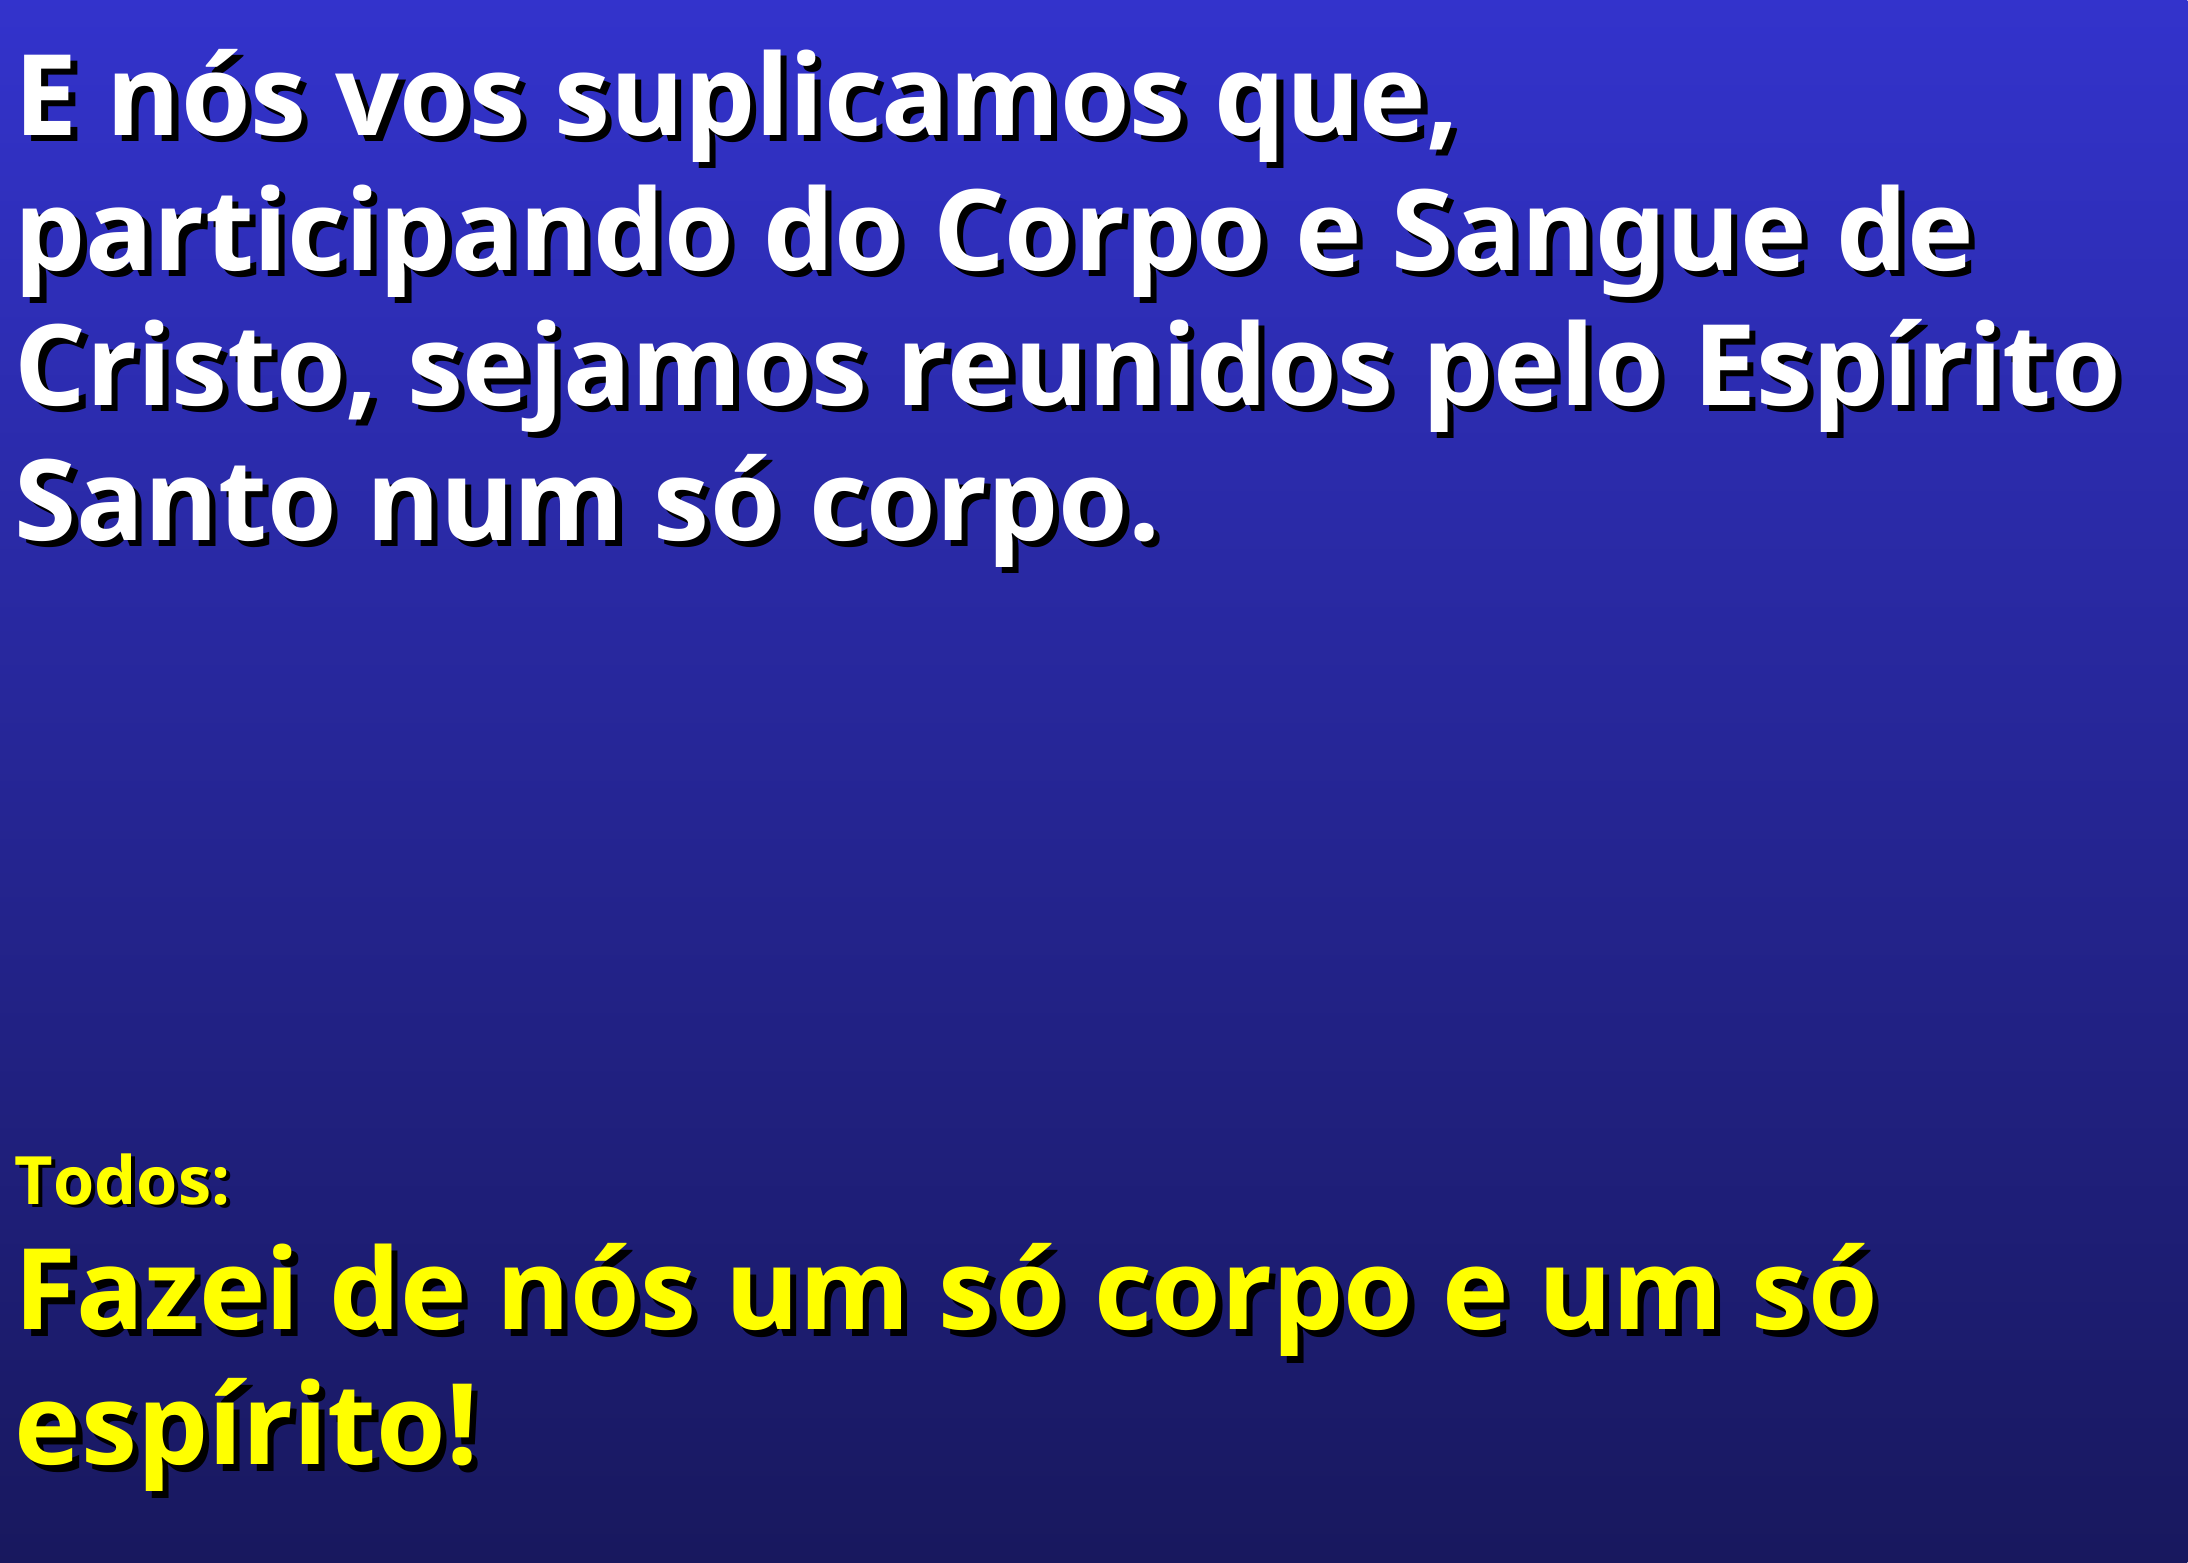

E nós vos suplicamos que, participando do Corpo e Sangue de Cristo, sejamos reunidos pelo Espírito Santo num só corpo.
Todos:
Fazei de nós um só corpo e um só espírito!